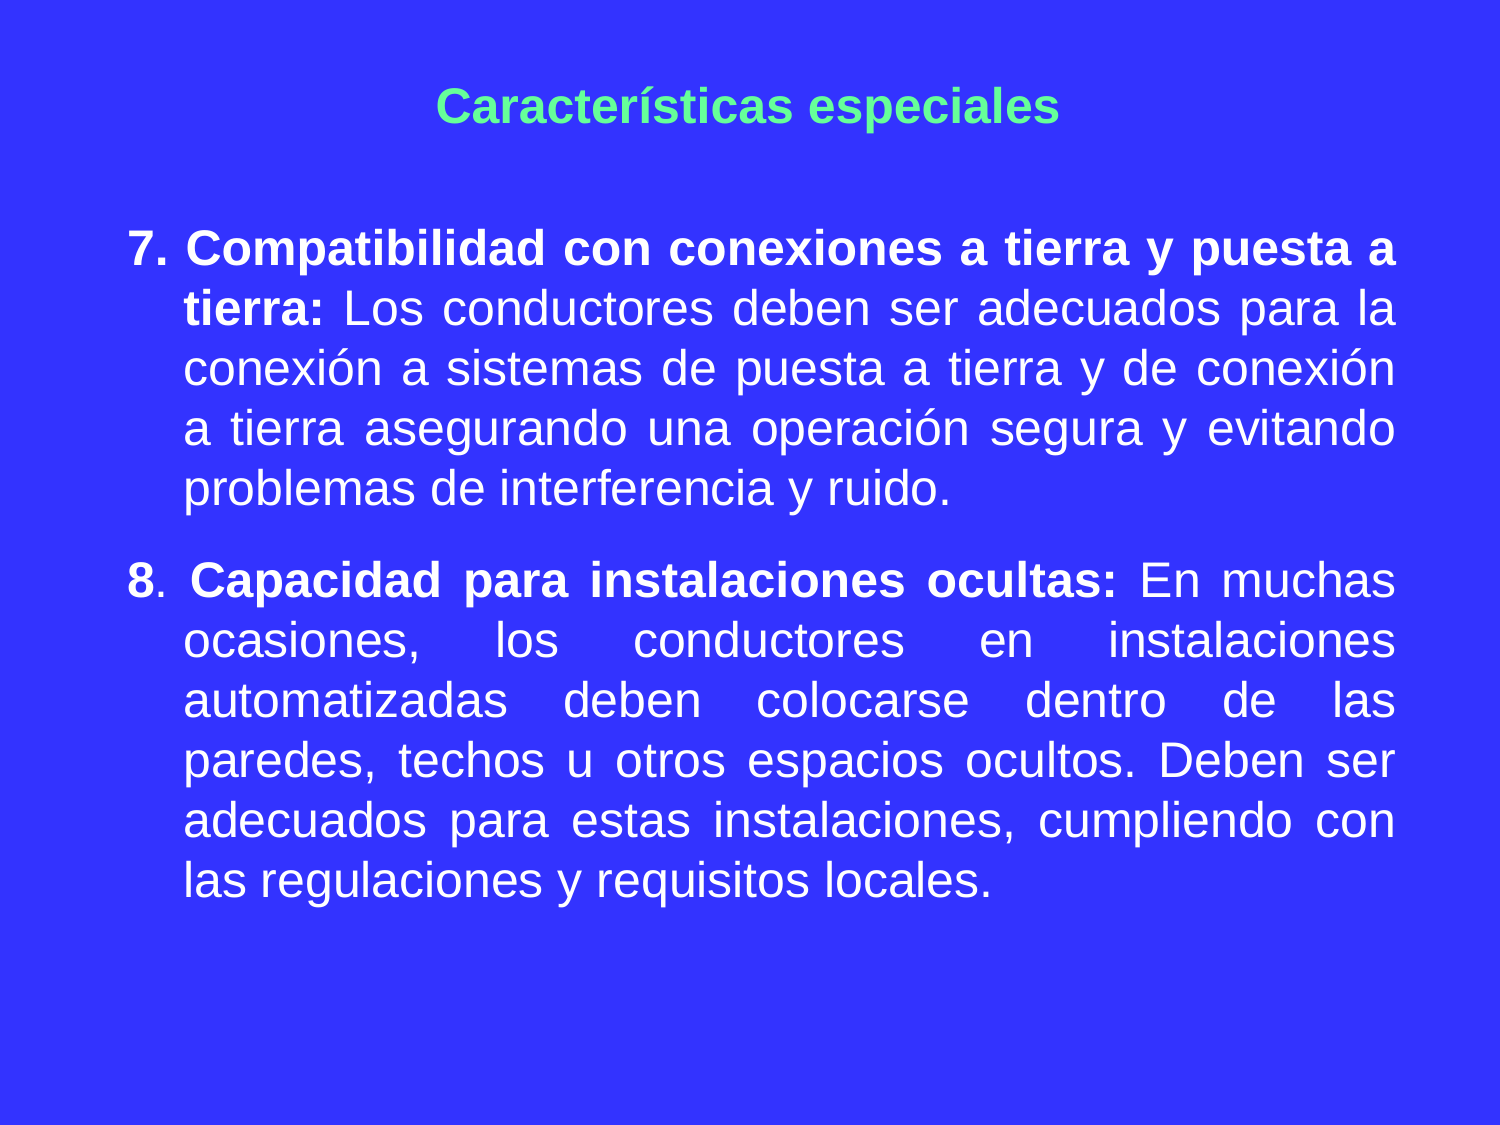

Características especiales
7. Compatibilidad con conexiones a tierra y puesta a tierra: Los conductores deben ser adecuados para la conexión a sistemas de puesta a tierra y de conexión a tierra asegurando una operación segura y evitando problemas de interferencia y ruido.
8. Capacidad para instalaciones ocultas: En muchas ocasiones, los conductores en instalaciones automatizadas deben colocarse dentro de las paredes, techos u otros espacios ocultos. Deben ser adecuados para estas instalaciones, cumpliendo con las regulaciones y requisitos locales.